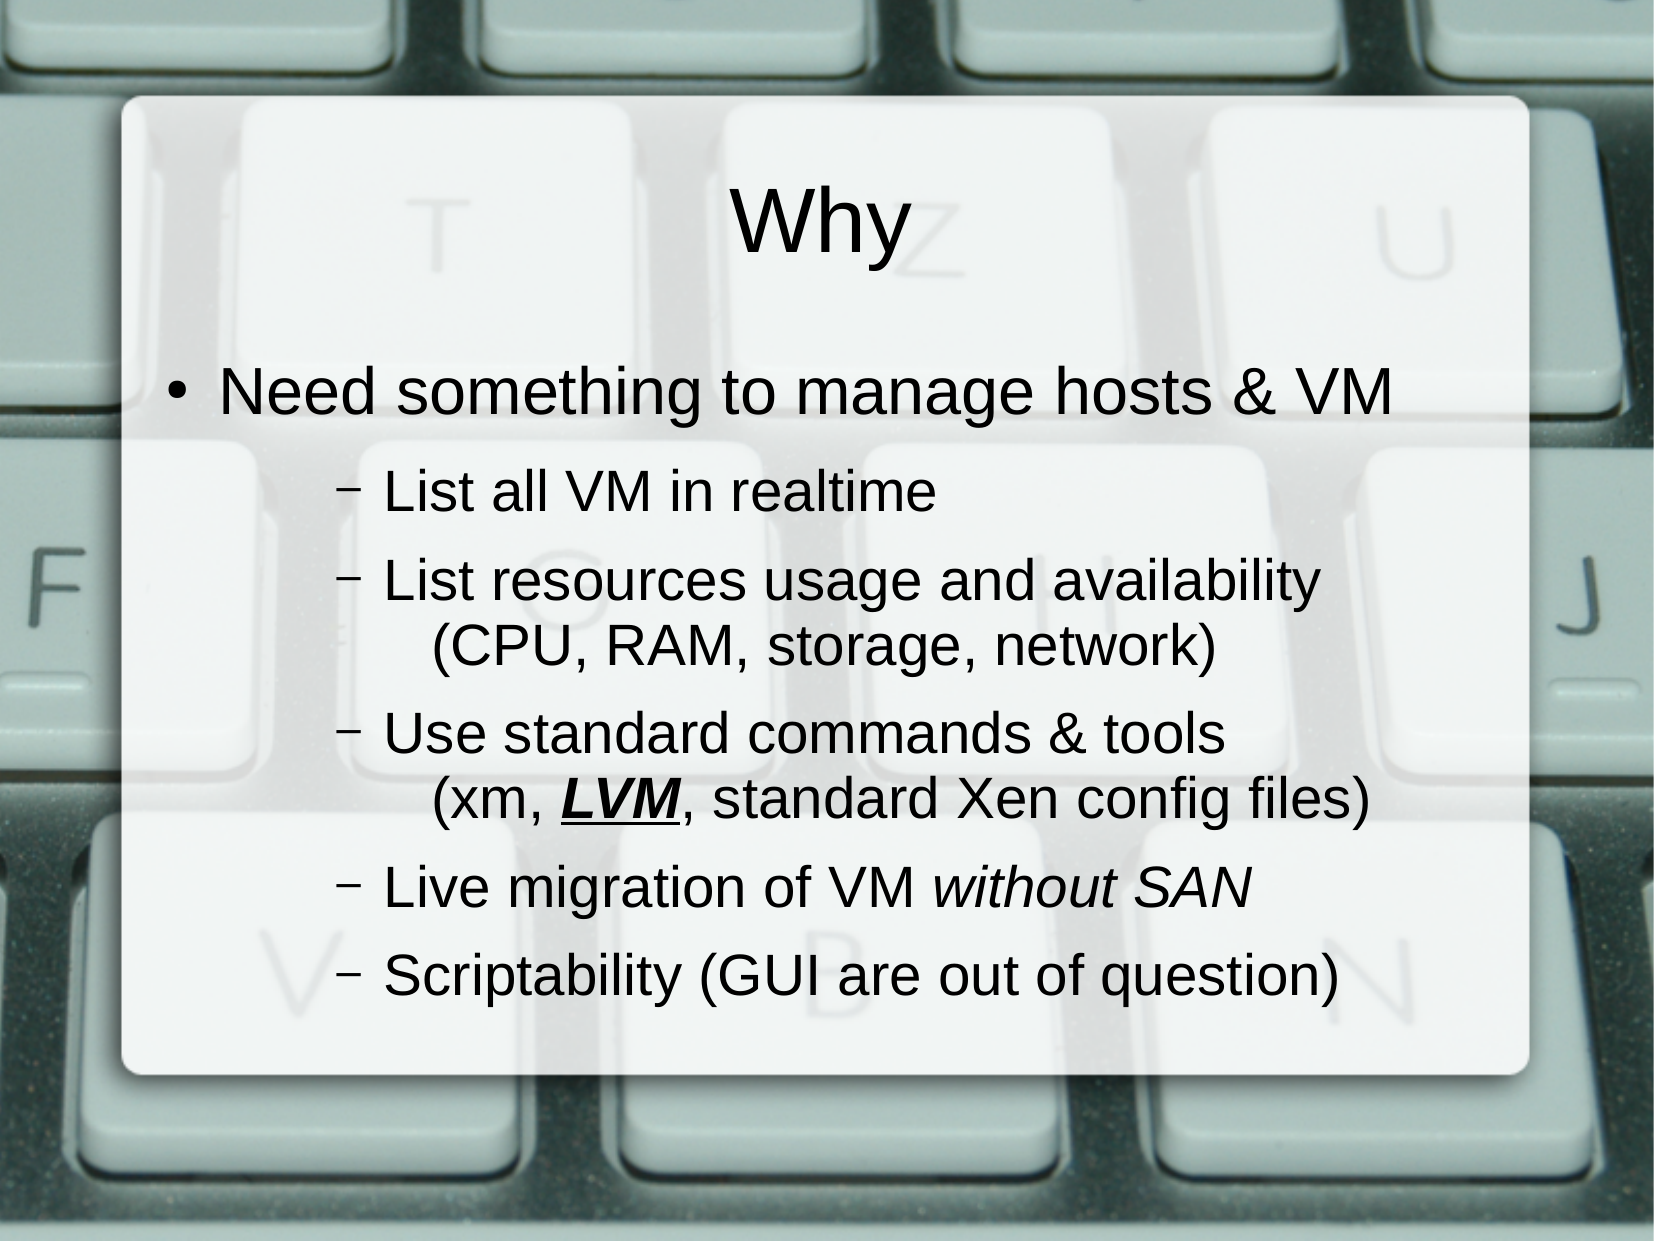

# Why
Need something to manage hosts & VM
List all VM in realtime
List resources usage and availability
(CPU, RAM, storage, network)
Use standard commands & tools
(xm, LVM, standard Xen config files)
Live migration of VM without SAN
Scriptability (GUI are out of question)